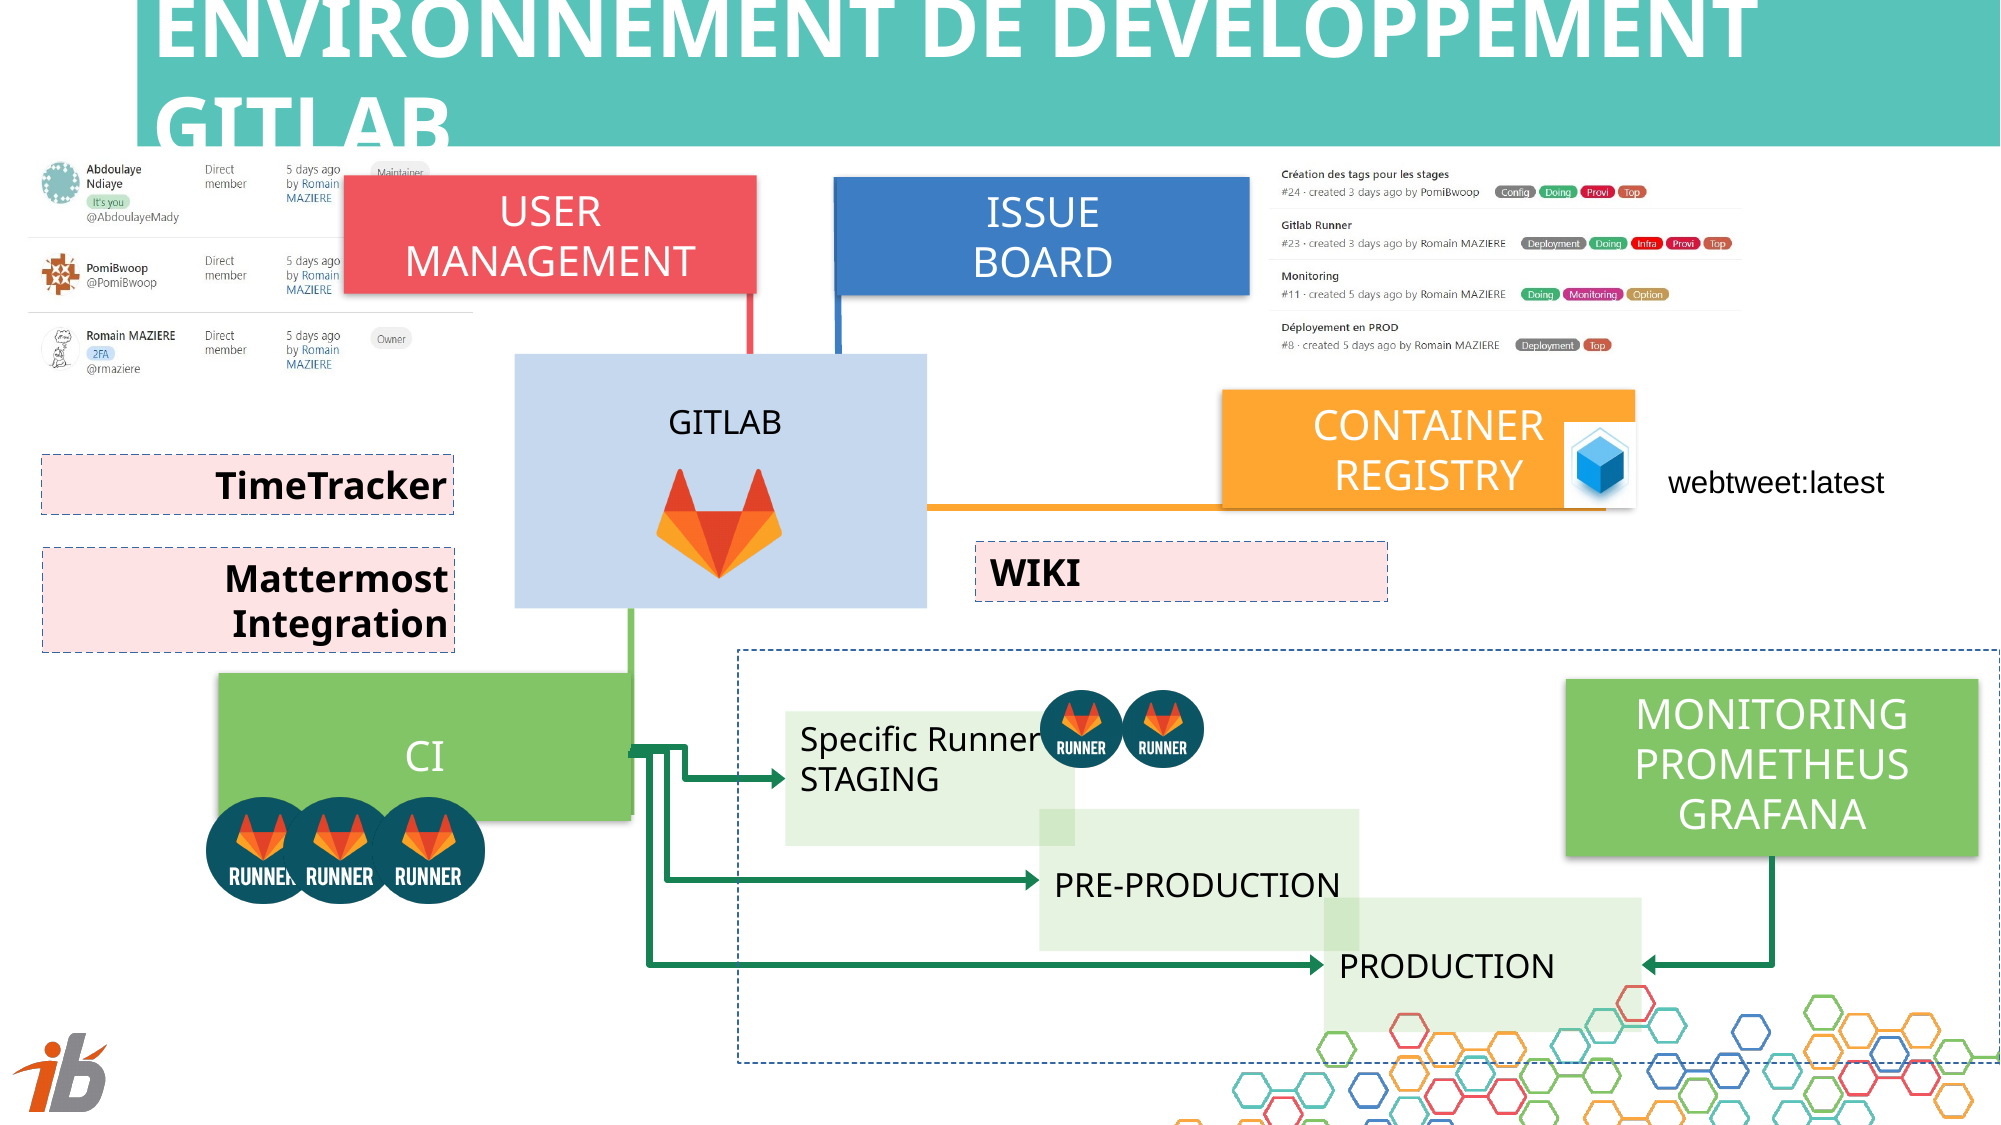

# ENVIRONNEMENT DE DÉVELOPPEMENT GITLAB
USER
MANAGEMENT
ISSUE
BOARD
GITLAB
CONTAINER
REGISTRY
TimeTracker
webtweet:latest
WIKI
Mattermost Integration
CI
MONITORING
PROMETHEUS GRAFANA
Specific Runner
STAGING
PRE-PRODUCTION
PRODUCTION